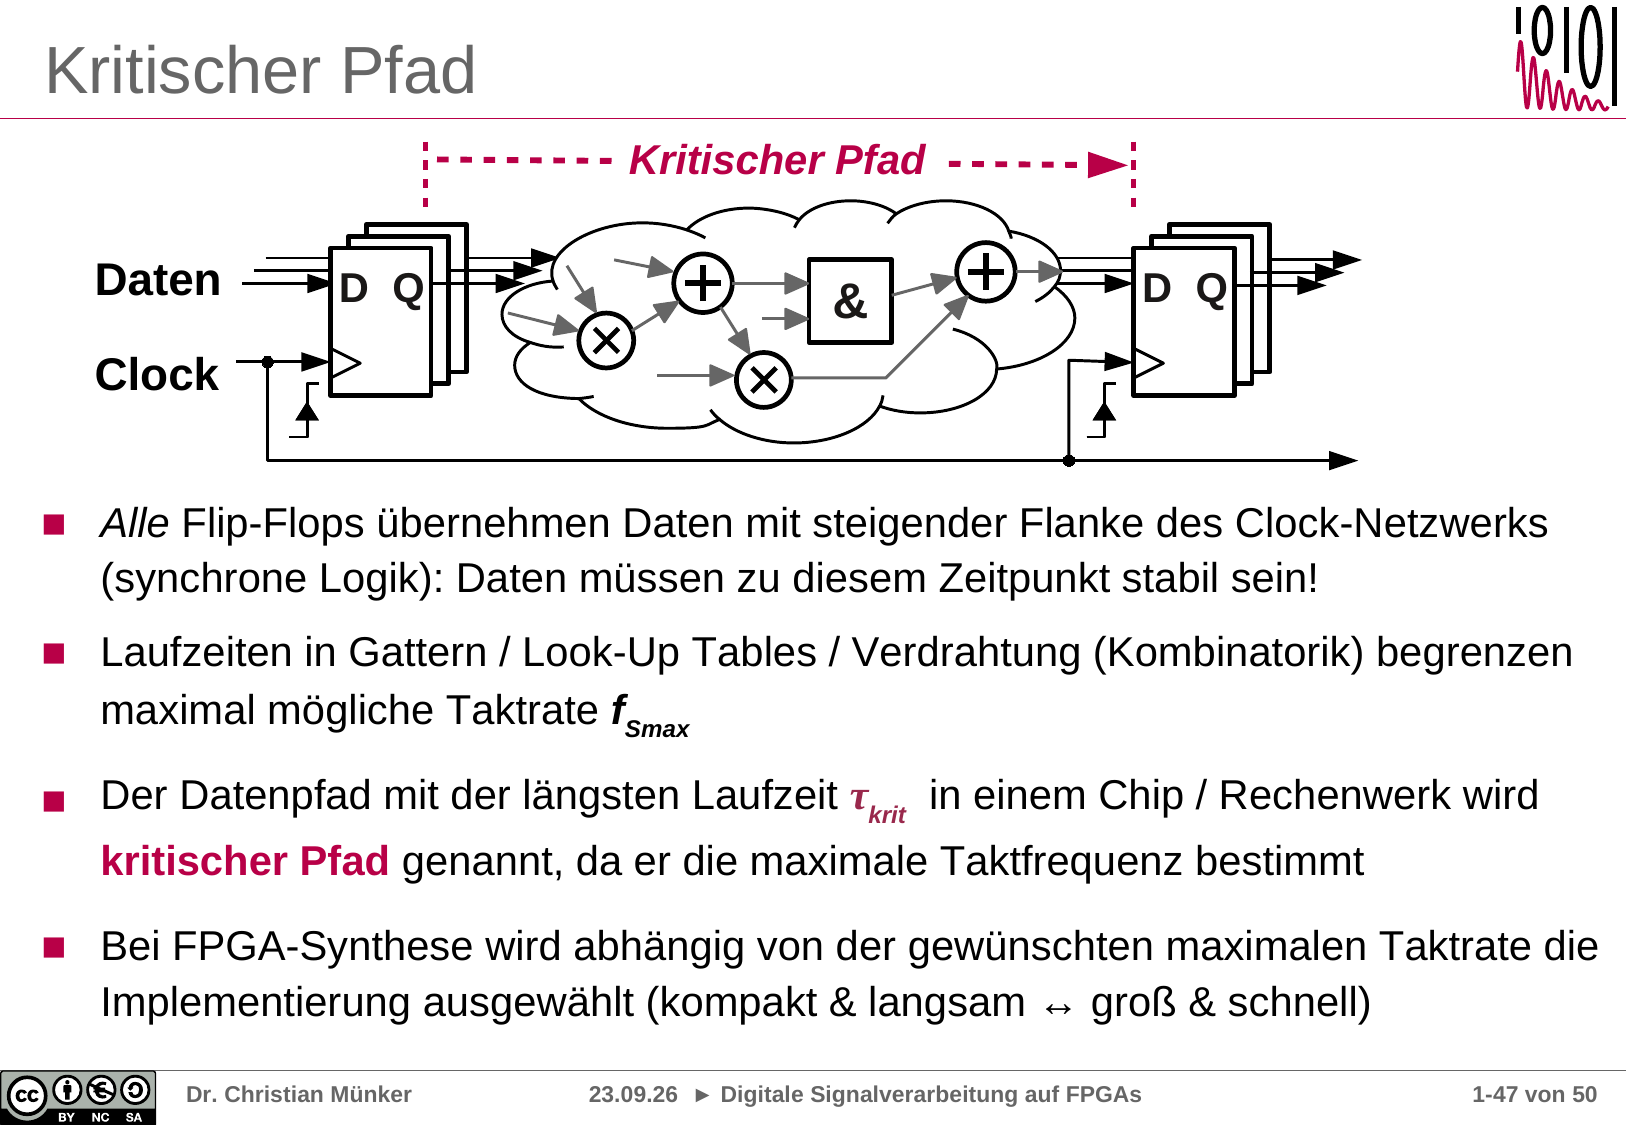

# Kritischer Pfad
Kritischer Pfad
&
D
Q
D
Q
Daten
Clock
Alle Flip-Flops übernehmen Daten mit steigender Flanke des Clock-Netzwerks (synchrone Logik): Daten müssen zu diesem Zeitpunkt stabil sein!
Laufzeiten in Gattern / Look-Up Tables / Verdrahtung (Kombinatorik) begrenzen maximal mögliche Taktrate fSmax
Der Datenpfad mit der längsten Laufzeit τkrit in einem Chip / Rechenwerk wird kritischer Pfad genannt, da er die maximale Taktfrequenz bestimmt
Bei FPGA-Synthese wird abhängig von der gewünschten maximalen Taktrate die Implementierung ausgewählt (kompakt & langsam ↔ groß & schnell)